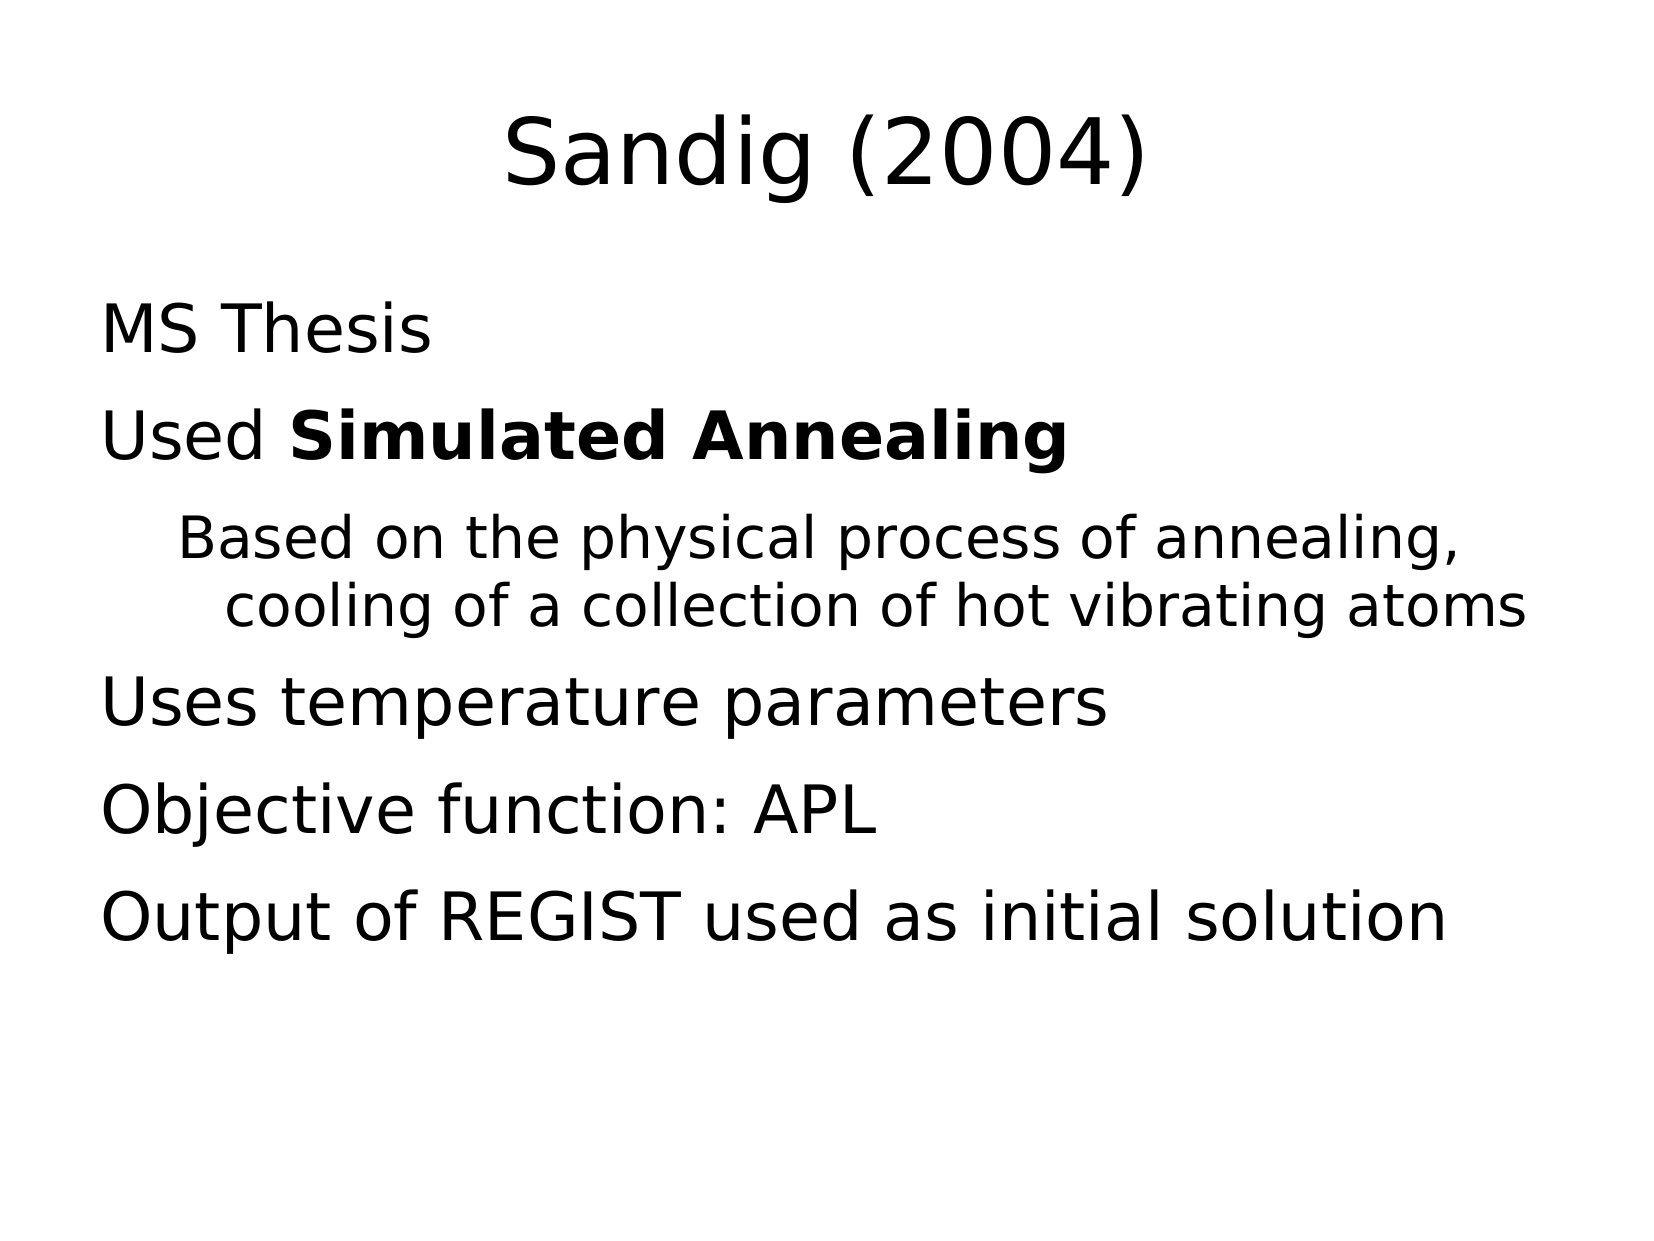

# Sandig (2004)
MS Thesis
Used Simulated Annealing
Based on the physical process of annealing, cooling of a collection of hot vibrating atoms
Uses temperature parameters
Objective function: APL
Output of REGIST used as initial solution